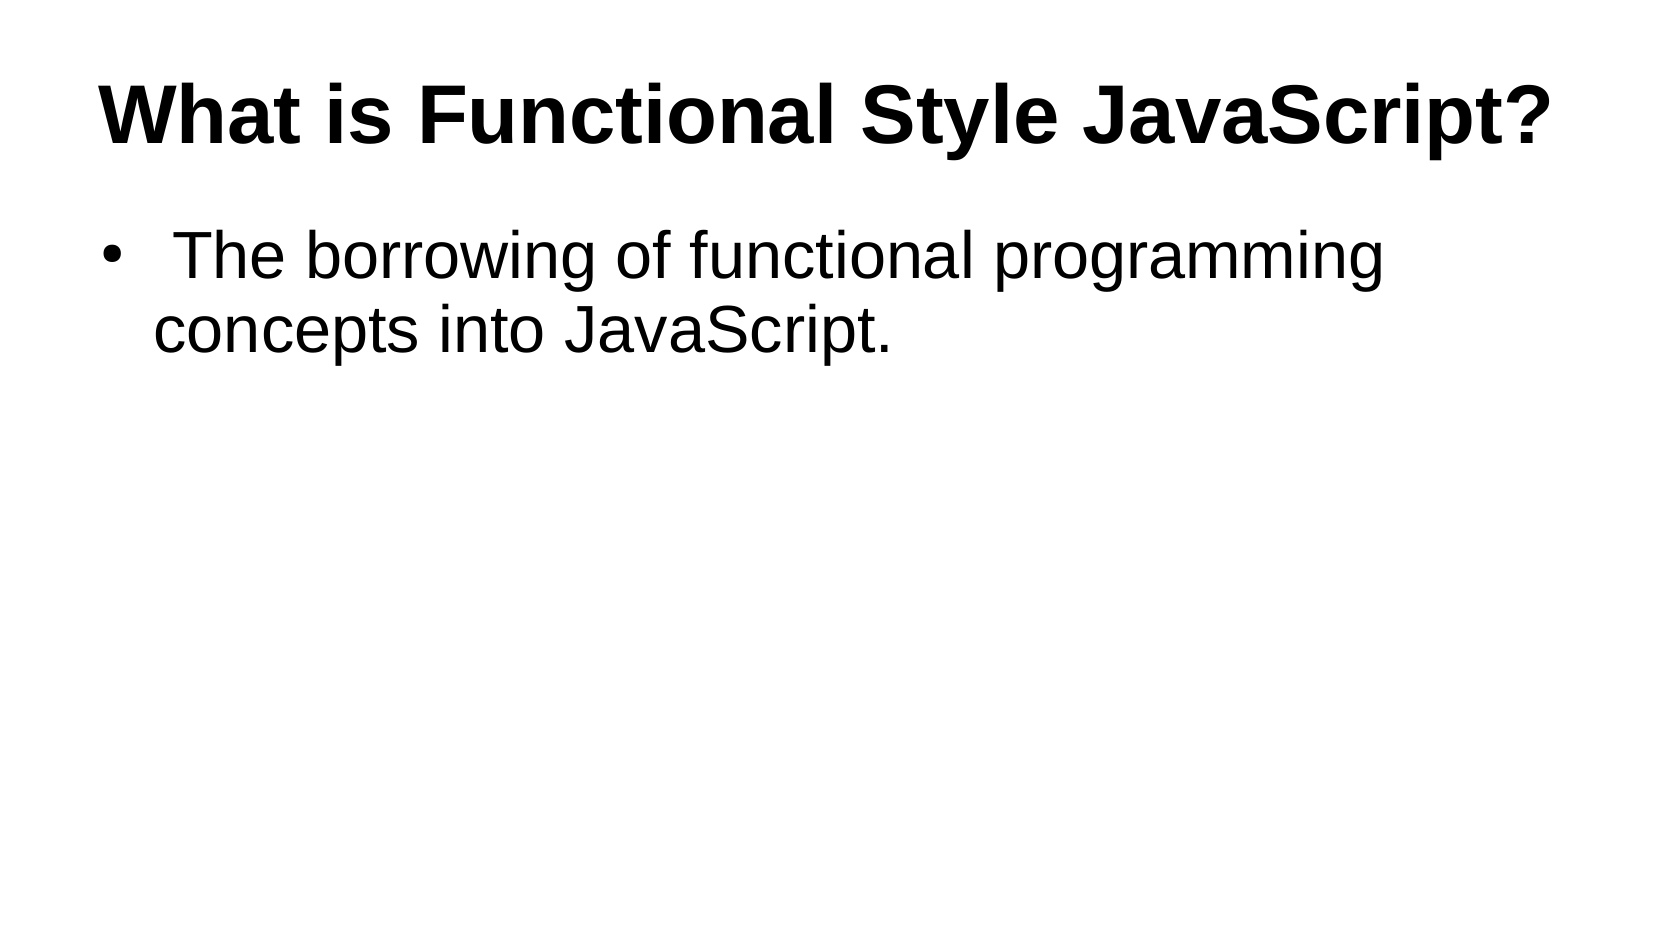

# What is Functional Style JavaScript?
 The borrowing of functional programming concepts into JavaScript.